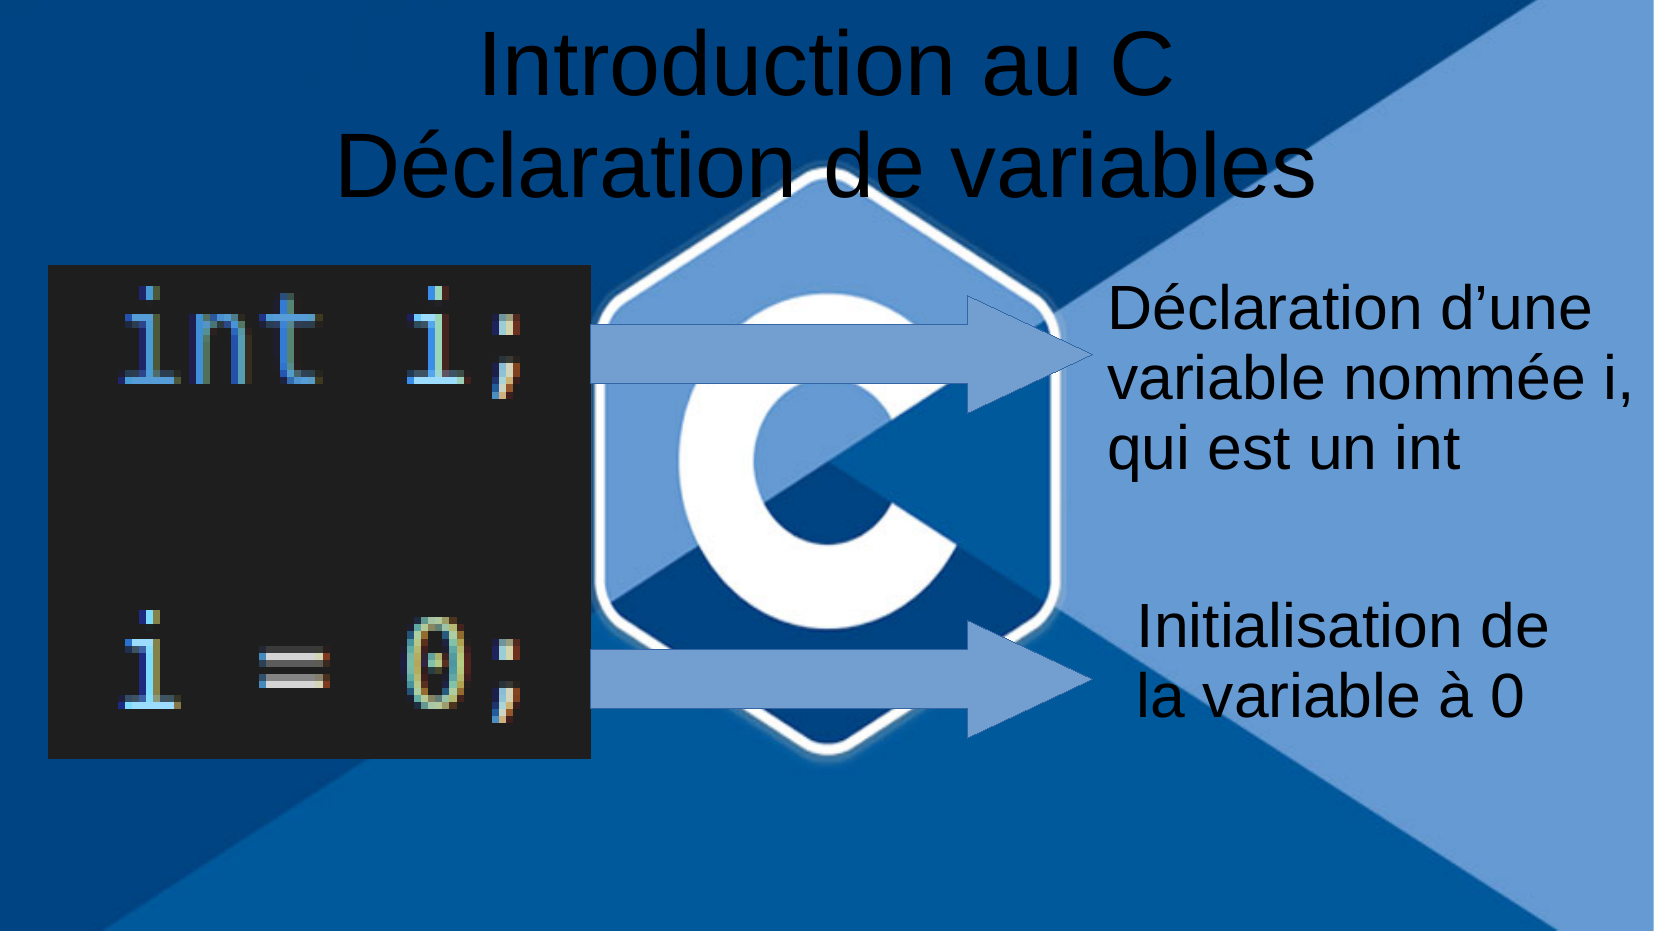

# Introduction au C Déclaration de variables
Déclaration d’une variable nommée i, qui est un int
Initialisation de la variable à 0